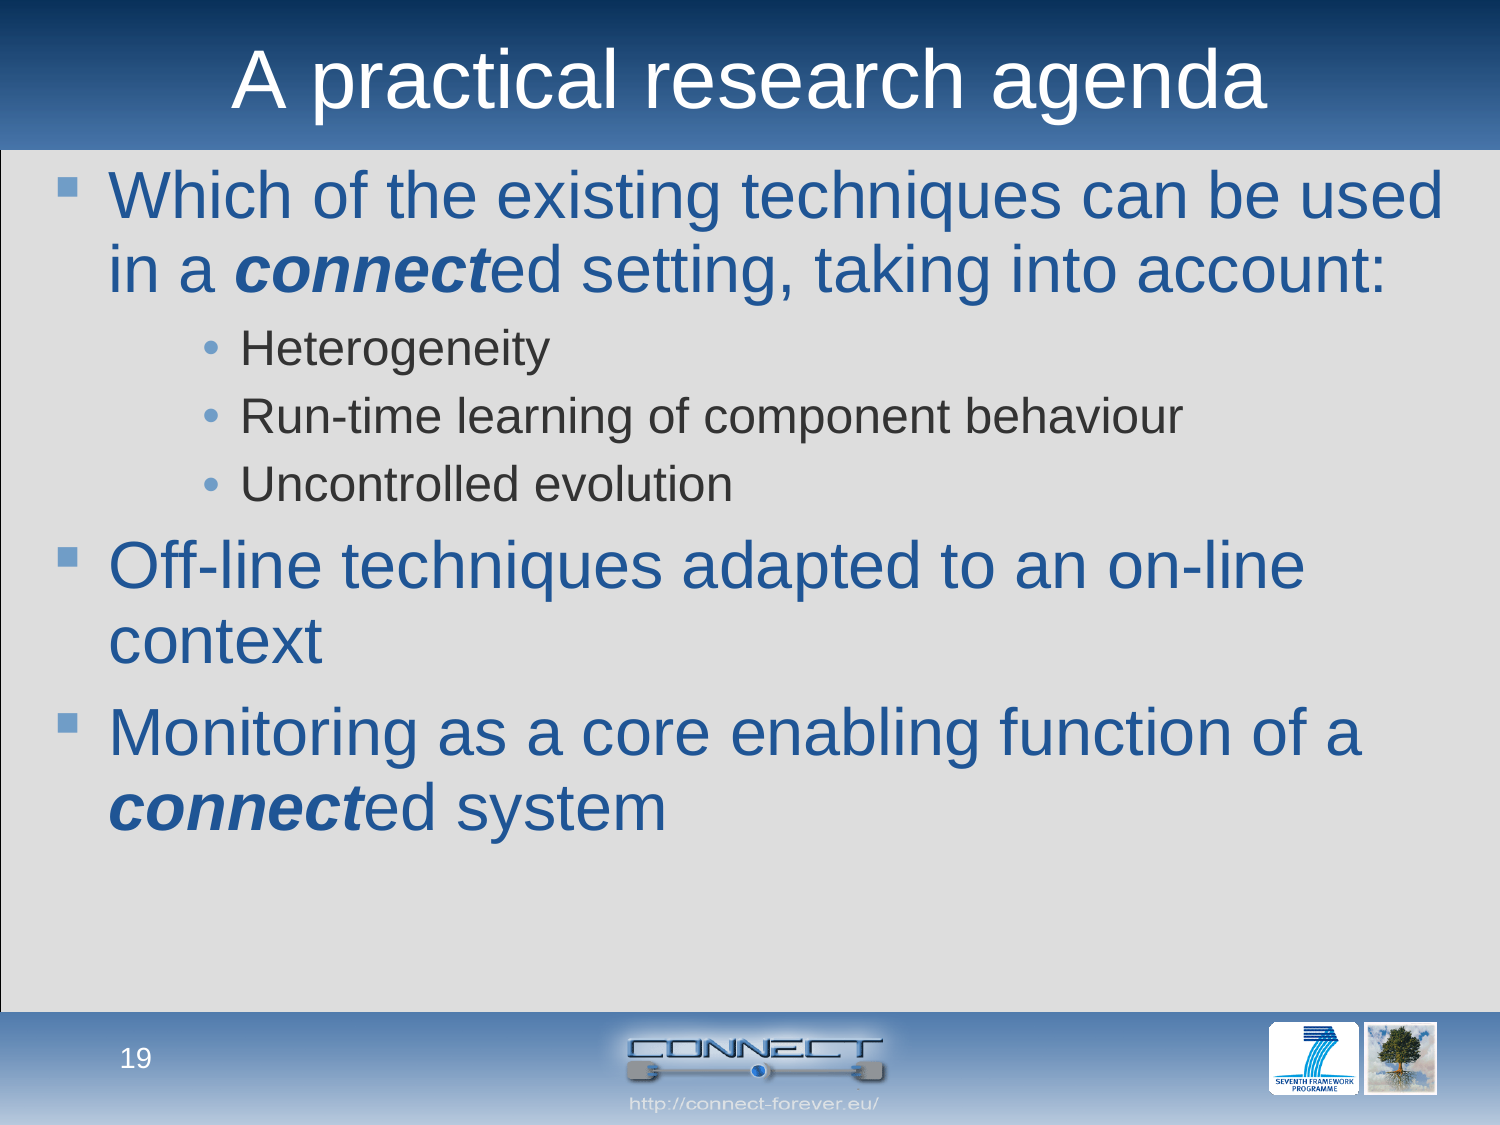

# A practical research agenda
Which of the existing techniques can be used in a connected setting, taking into account:
Heterogeneity
Run-time learning of component behaviour
Uncontrolled evolution
Off-line techniques adapted to an on-line context
Monitoring as a core enabling function of a connected system
19